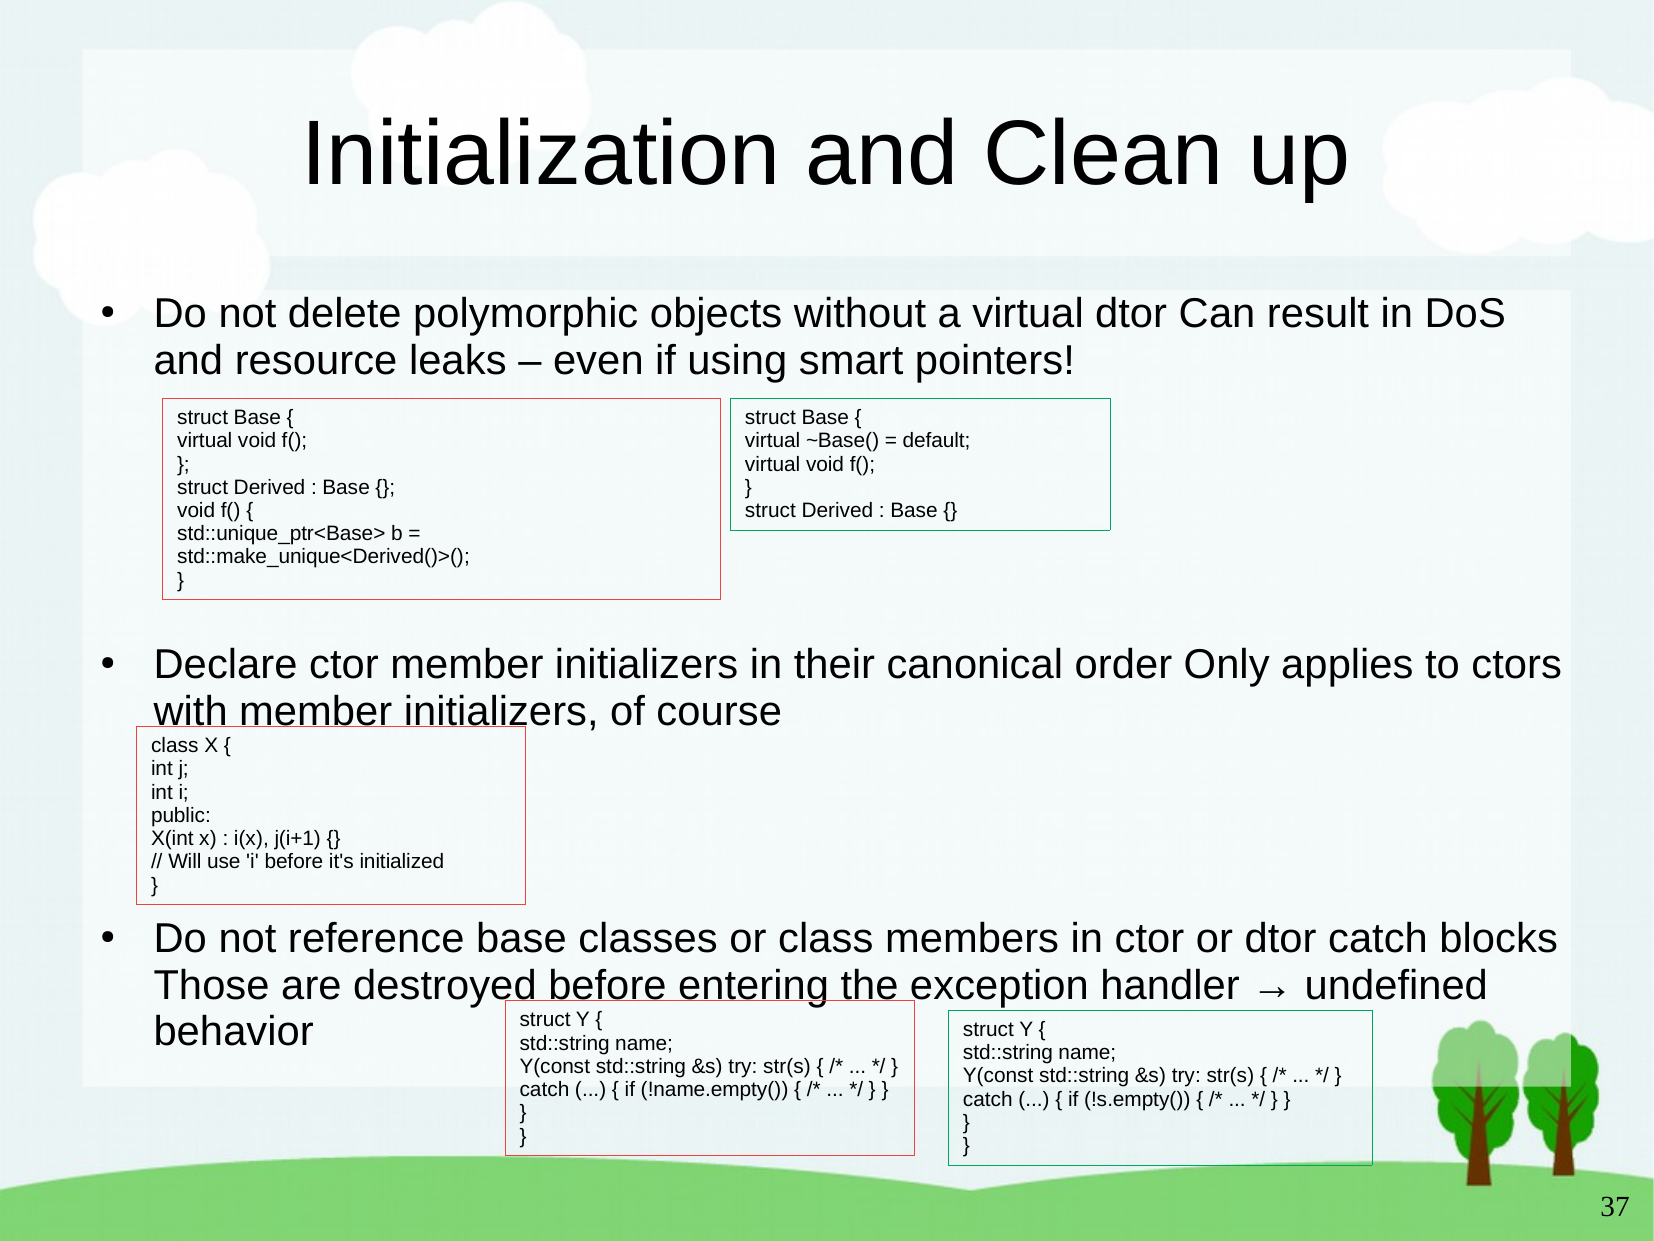

# Initialization and Clean up
Do not delete polymorphic objects without a virtual dtor Can result in DoS and resource leaks – even if using smart pointers!
Declare ctor member initializers in their canonical order Only applies to ctors with member initializers, of course
Do not reference base classes or class members in ctor or dtor catch blocks Those are destroyed before entering the exception handler → undefined behavior
| struct Base { virtual void f(); }; struct Derived : Base {}; void f() { std::unique\_ptr<Base> b = std::make\_unique<Derived()>(); } |
| --- |
| struct Base { virtual ~Base() = default; virtual void f(); } struct Derived : Base {} |
| --- |
| class X { int j; int i; public: X(int x) : i(x), j(i+1) {} // Will use 'i' before it's initialized } |
| --- |
| struct Y { std::string name; Y(const std::string &s) try: str(s) { /\* ... \*/ } catch (...) { if (!name.empty()) { /\* ... \*/ } } } } |
| --- |
| struct Y { std::string name; Y(const std::string &s) try: str(s) { /\* ... \*/ } catch (...) { if (!s.empty()) { /\* ... \*/ } } } } |
| --- |
37